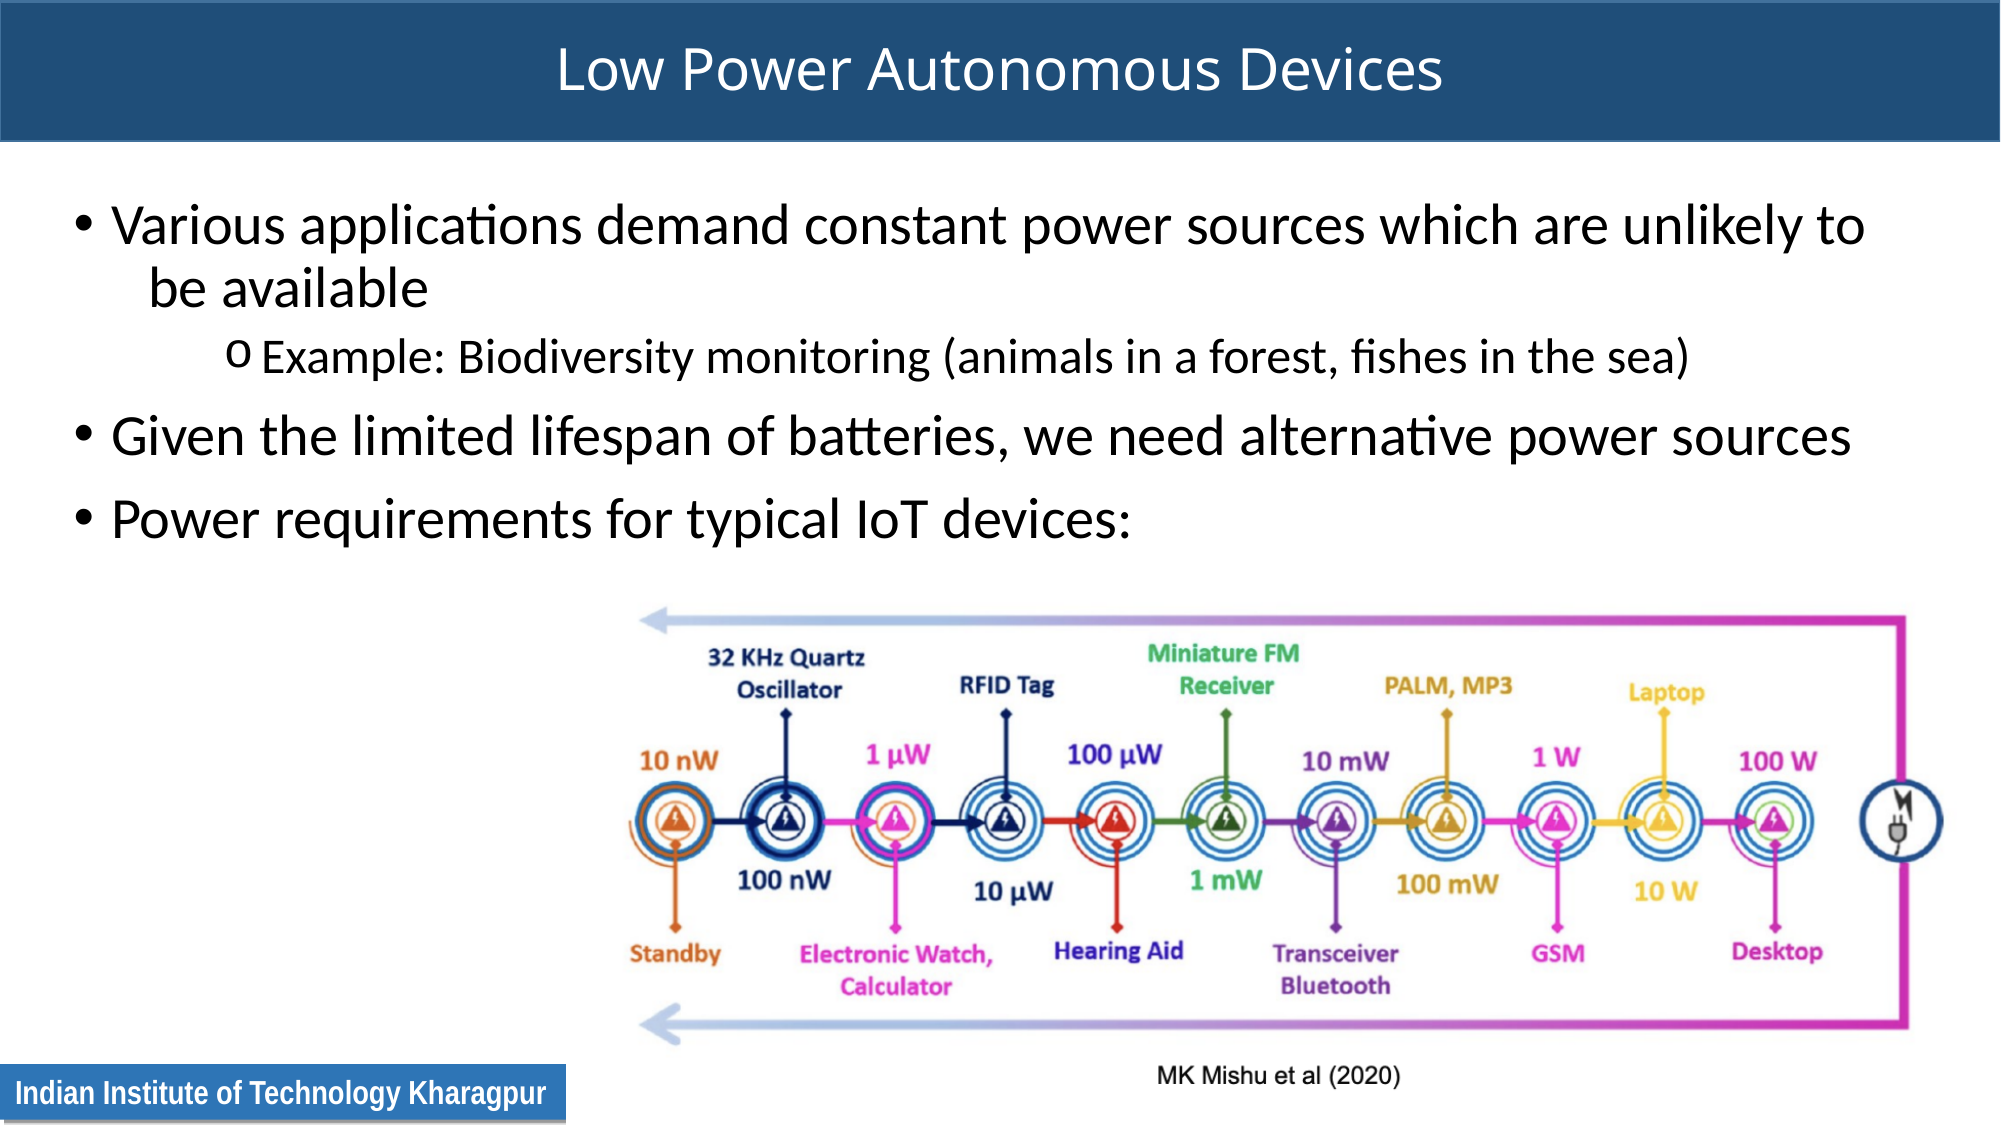

Low Power Autonomous Devices
# Various applications demand constant power sources which are unlikely to be available
Example: Biodiversity monitoring (animals in a forest, fishes in the sea)
Given the limited lifespan of batteries, we need alternative power sources
Power requirements for typical IoT devices: